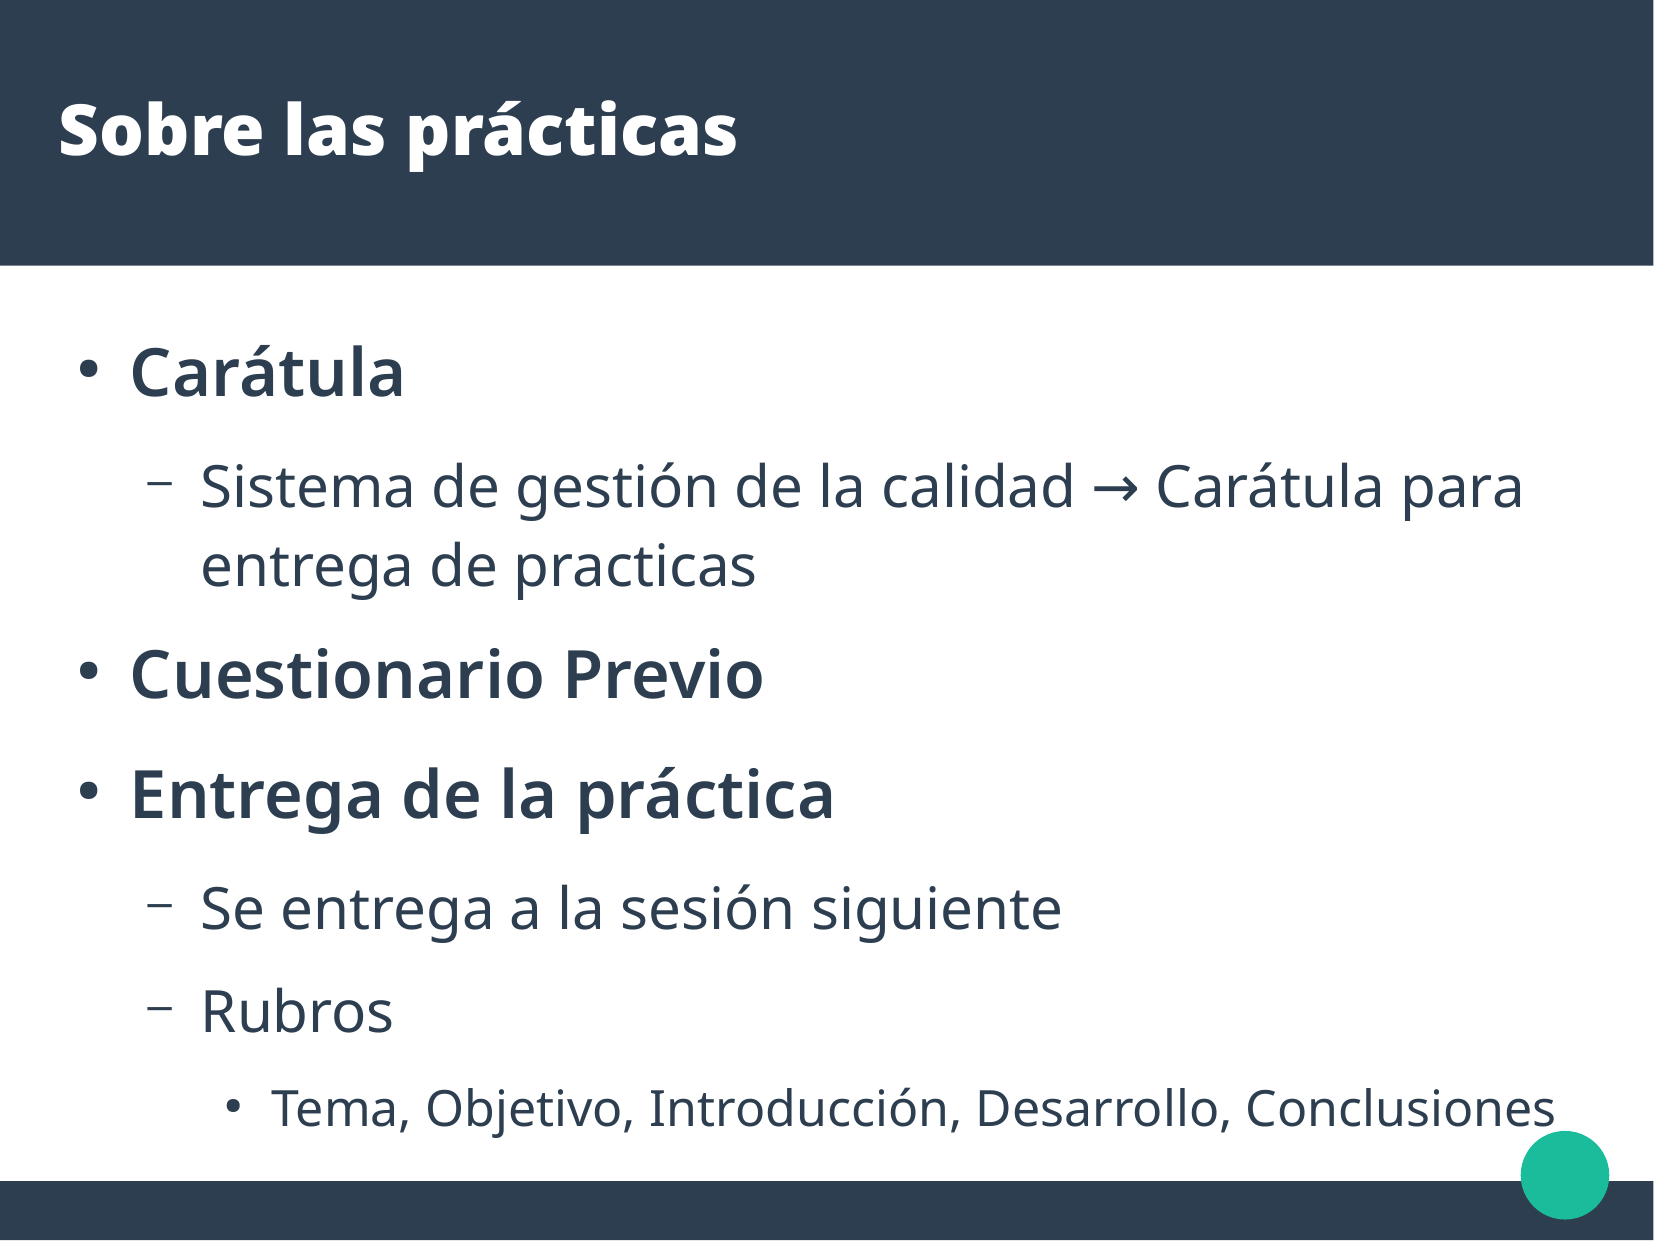

# Sobre las prácticas
Carátula
Sistema de gestión de la calidad → Carátula para entrega de practicas
Cuestionario Previo
Entrega de la práctica
Se entrega a la sesión siguiente
Rubros
Tema, Objetivo, Introducción, Desarrollo, Conclusiones